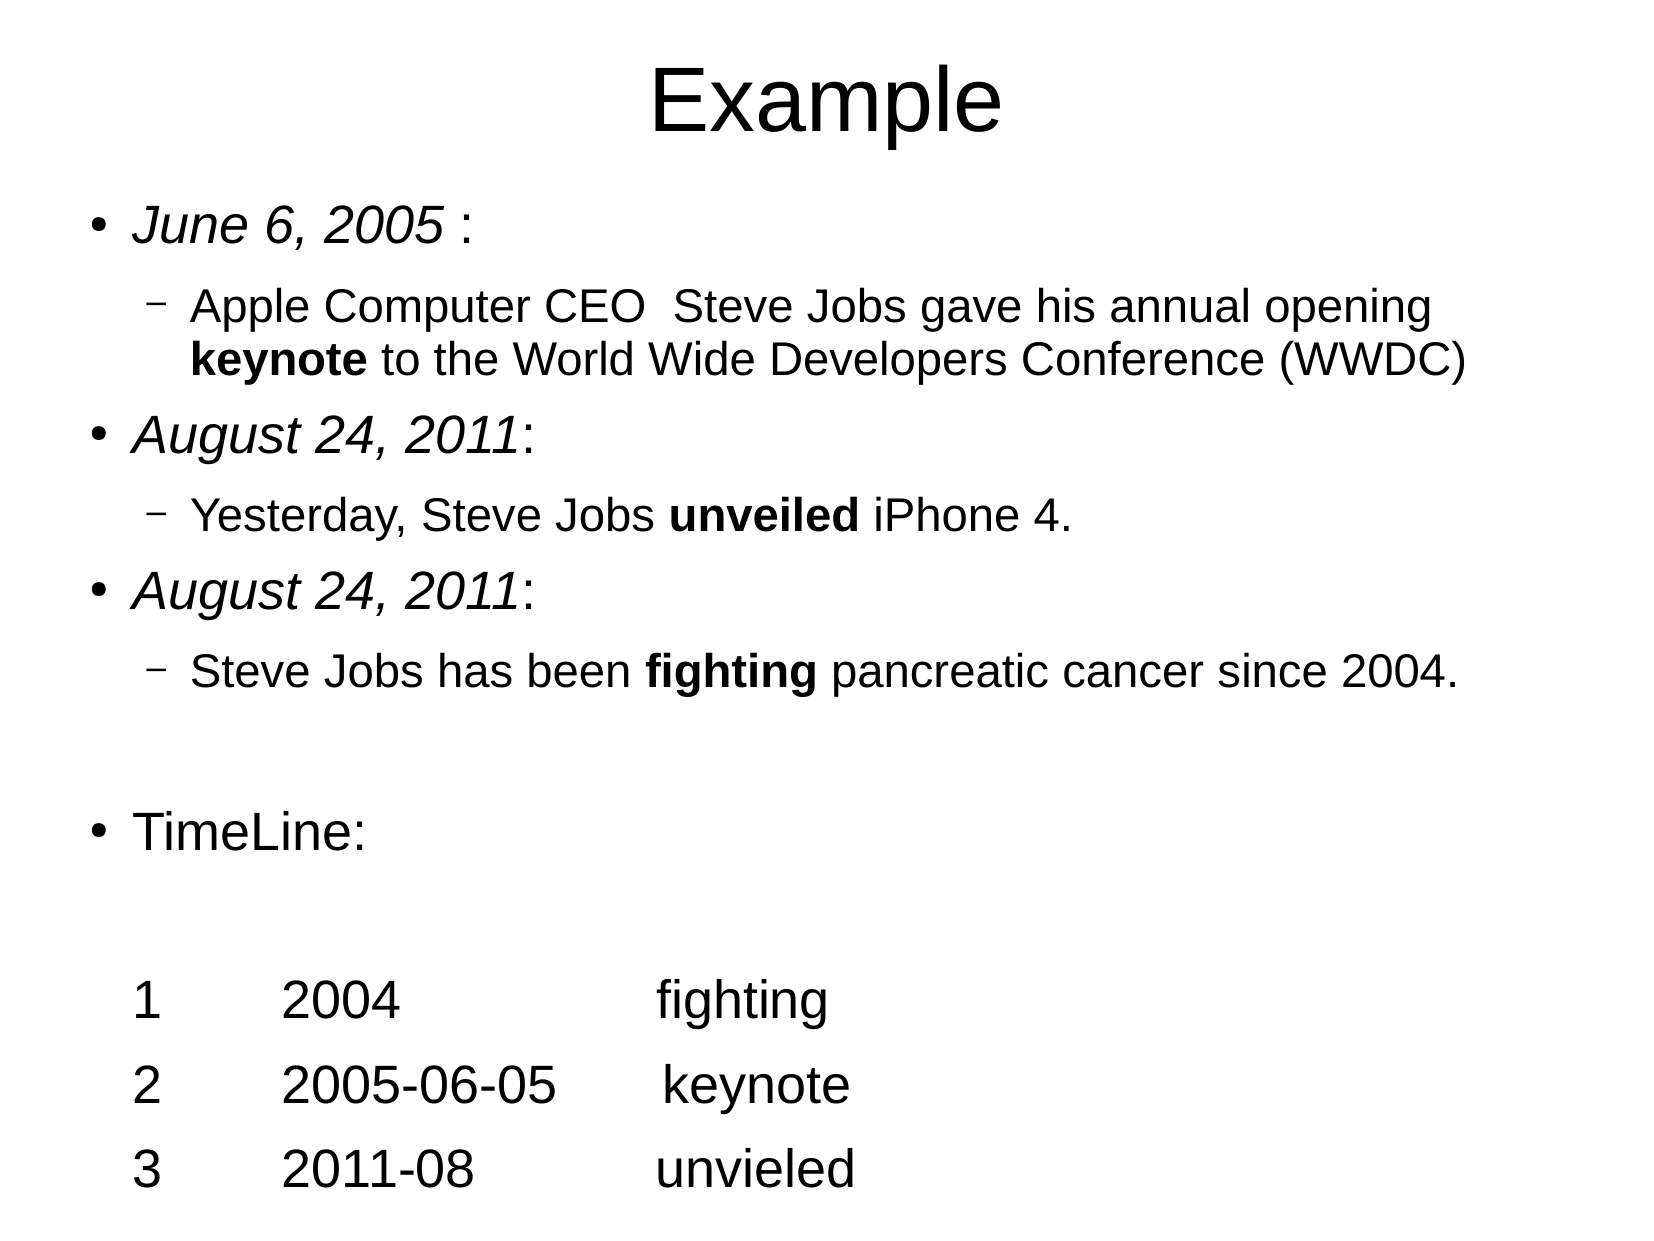

# Example
June 6, 2005 :
Apple Computer CEO Steve Jobs gave his annual opening keynote to the World Wide Developers Conference (WWDC)
August 24, 2011:
Yesterday, Steve Jobs unveiled iPhone 4.
August 24, 2011:
Steve Jobs has been fighting pancreatic cancer since 2004.
TimeLine:
1 2004 fighting
2 2005-06-05 keynote
3 2011-08 unvieled